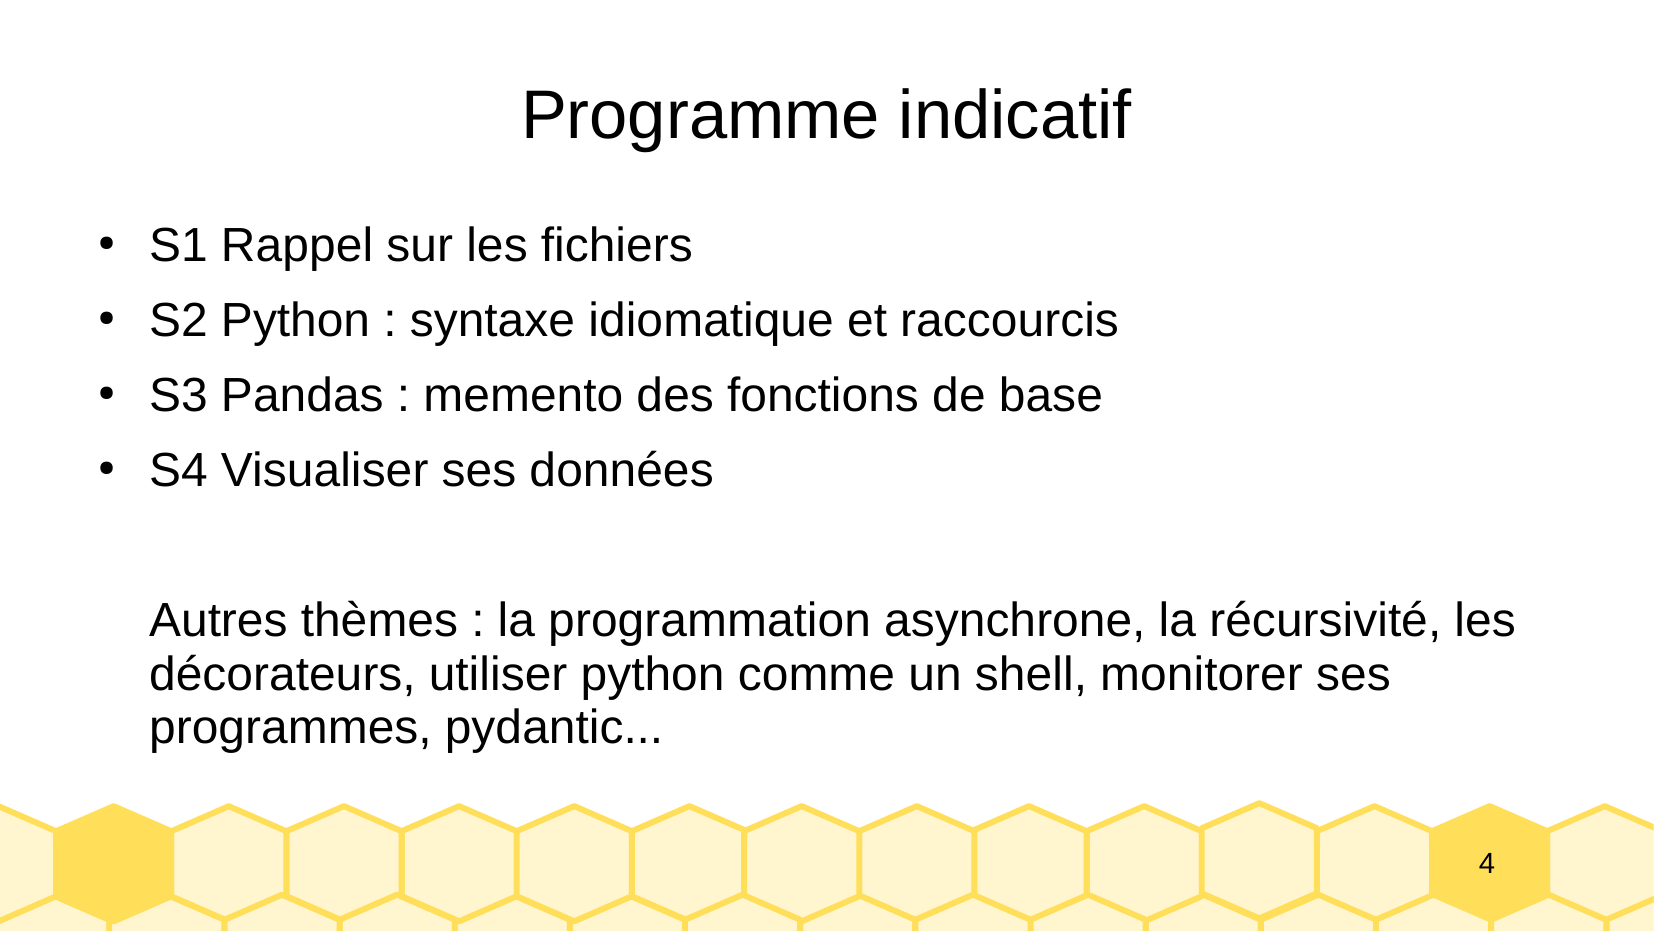

# Programme indicatif
S1 Rappel sur les fichiers
S2 Python : syntaxe idiomatique et raccourcis
S3 Pandas : memento des fonctions de base
S4 Visualiser ses données
Autres thèmes : la programmation asynchrone, la récursivité, les décorateurs, utiliser python comme un shell, monitorer ses programmes, pydantic...